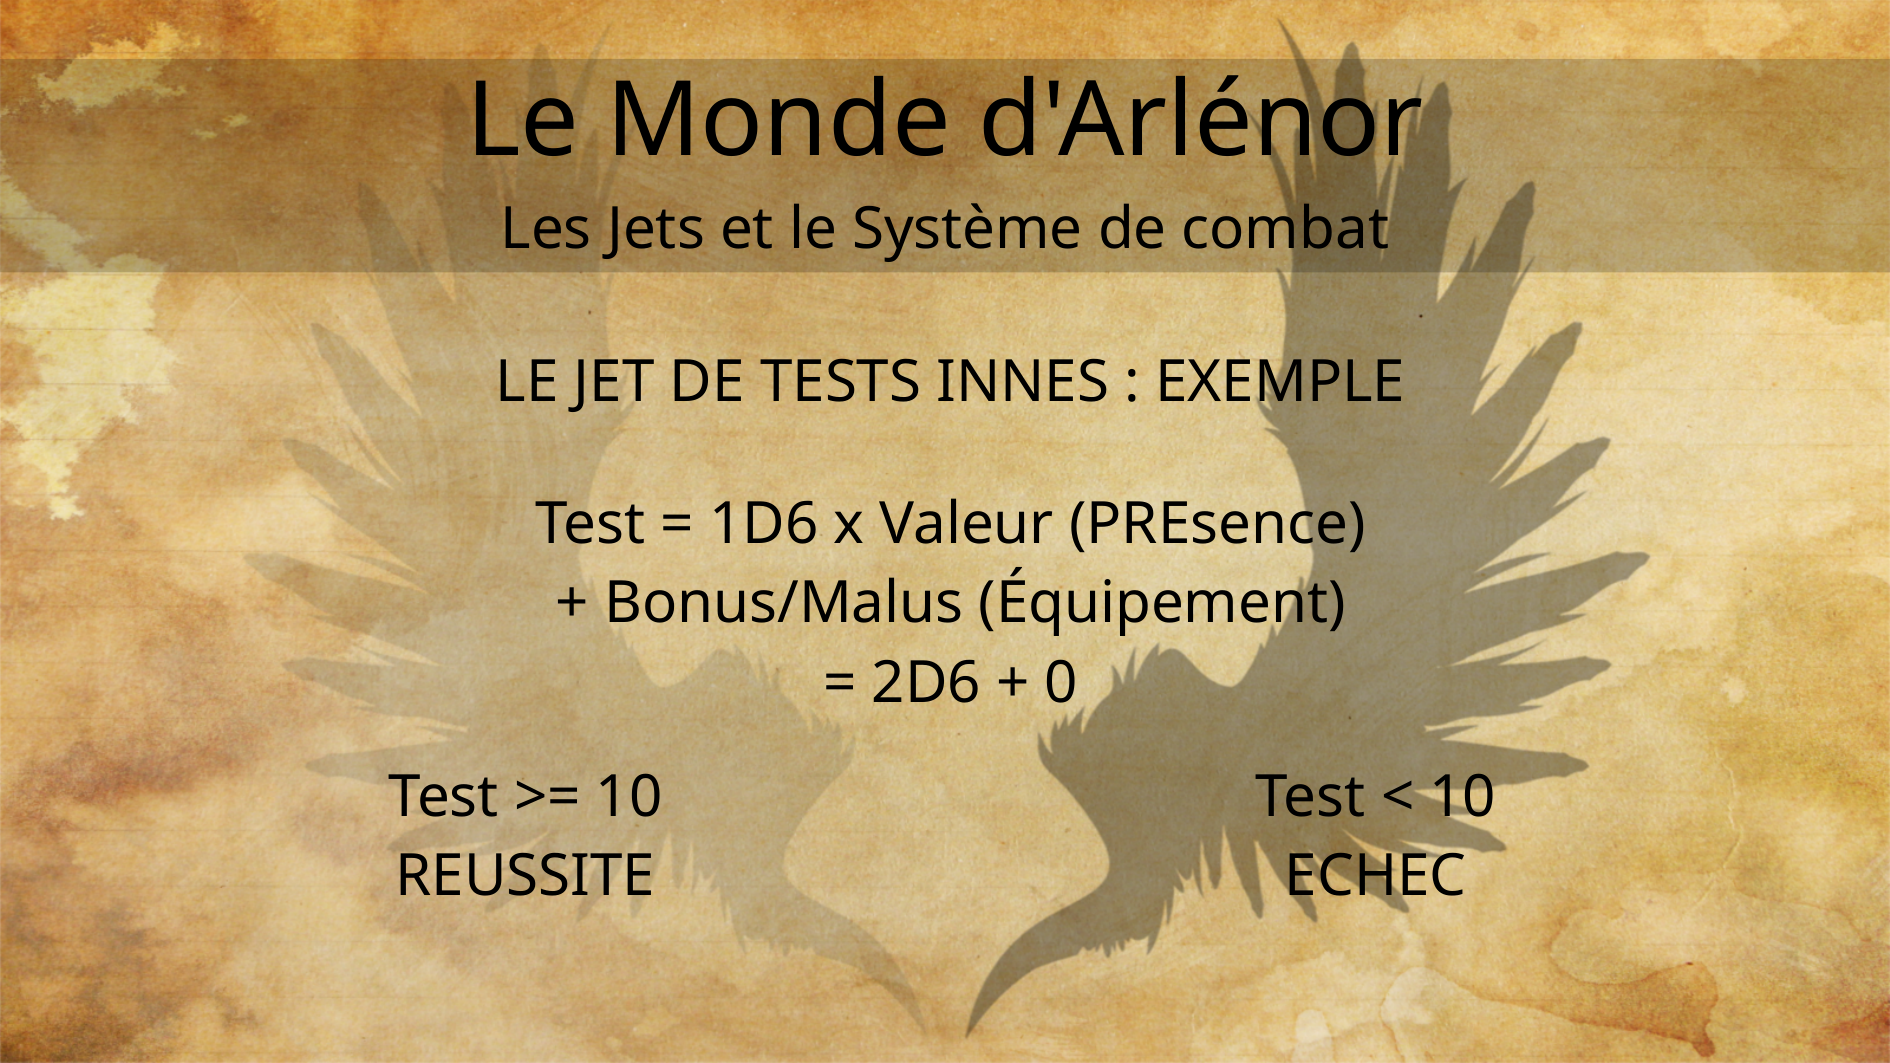

# Le Monde d'Arlénor Les Jets et le Système de combat
LE JET DE TESTS INNES : EXEMPLE
Test = 1D6 x Valeur (PREsence)
+ Bonus/Malus (Équipement)
= 2D6 + 0
Test >= 10
REUSSITE
Test < 10
ECHEC